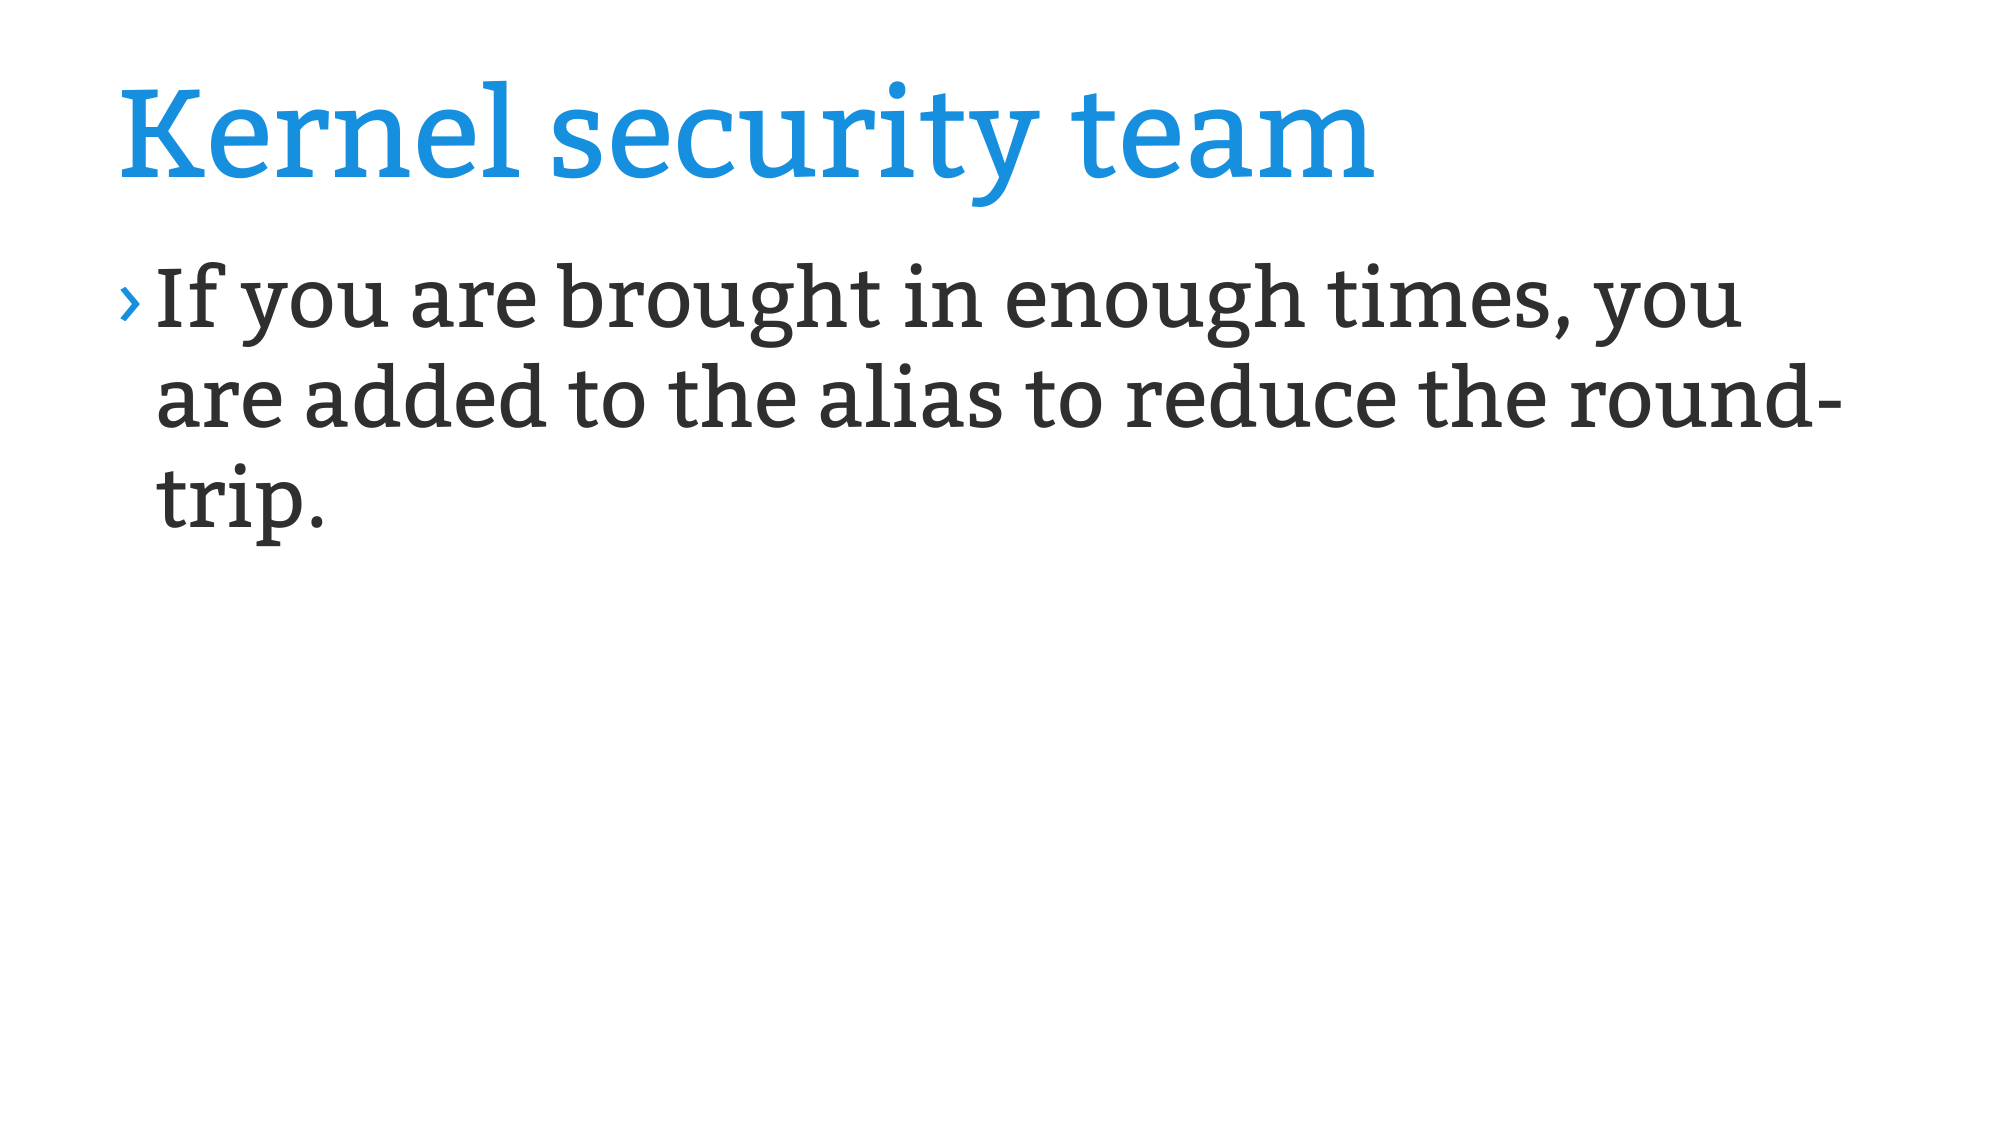

# Kernel security team
If you are brought in enough times, you are added to the alias to reduce the round-trip.